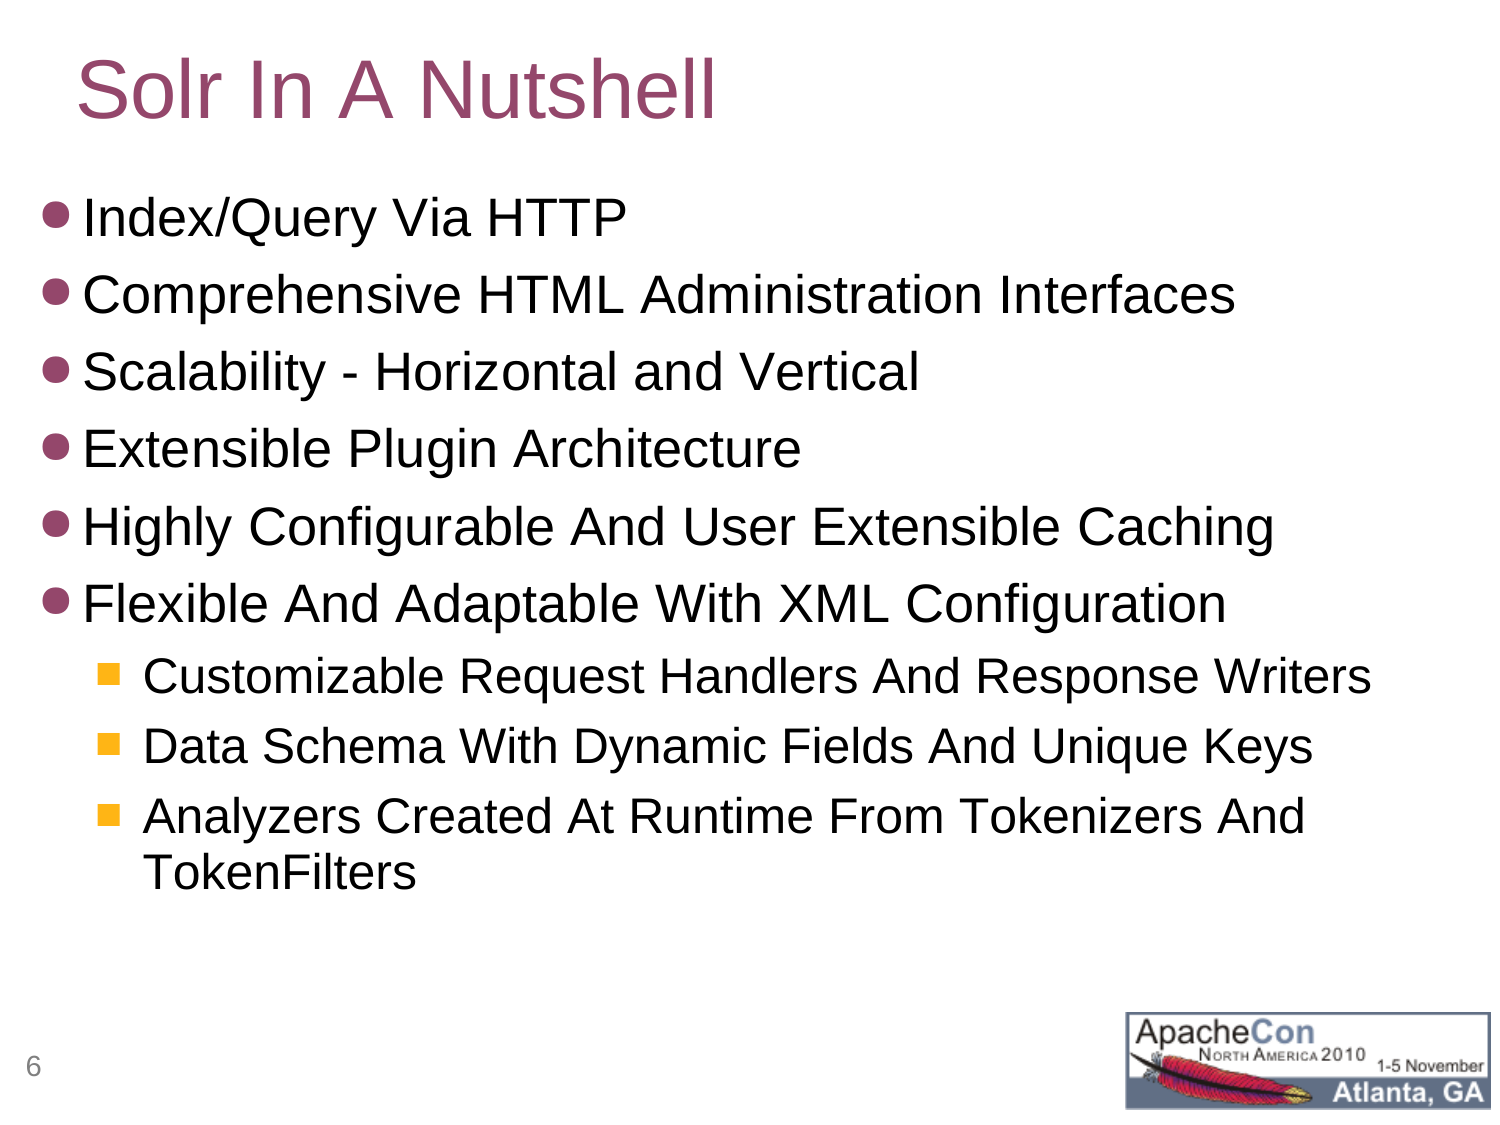

# Solr In A Nutshell
Index/Query Via HTTP
Comprehensive HTML Administration Interfaces
Scalability - Horizontal and Vertical
Extensible Plugin Architecture
Highly Configurable And User Extensible Caching
Flexible And Adaptable With XML Configuration
Customizable Request Handlers And Response Writers
Data Schema With Dynamic Fields And Unique Keys
Analyzers Created At Runtime From Tokenizers And TokenFilters
6